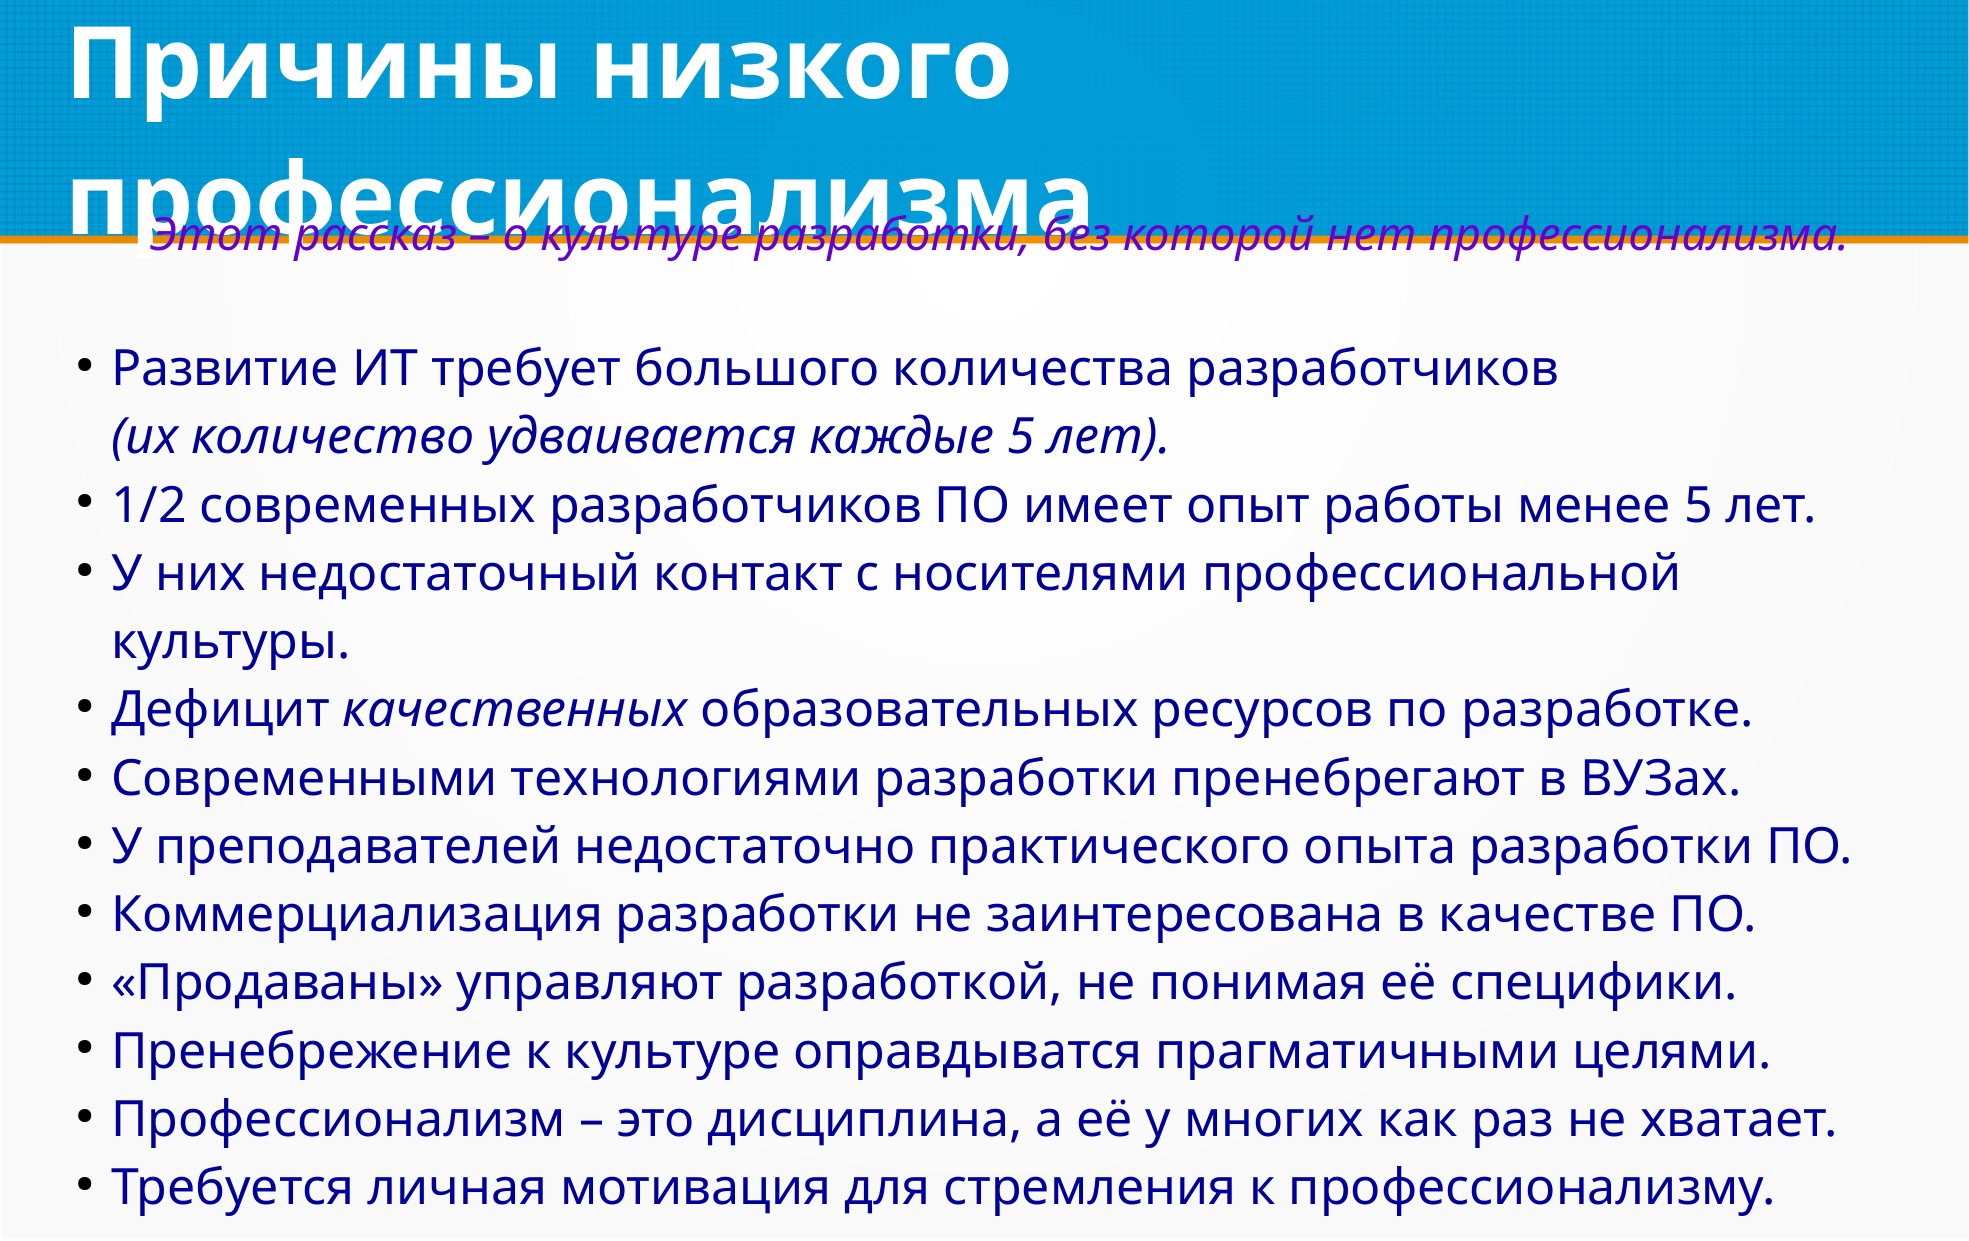

Причины низкого профессионализма
Этот рассказ – о культуре разработки, без которой нет профессионализма.
Развитие ИТ требует большого количества разработчиков
(их количество удваивается каждые 5 лет).
1/2 современных разработчиков ПО имеет опыт работы менее 5 лет.
У них недостаточный контакт с носителями профессиональной культуры.
Дефицит качественных образовательных ресурсов по разработке.
Современными технологиями разработки пренебрегают в ВУЗах.
У преподавателей недостаточно практического опыта разработки ПО.
Коммерциализация разработки не заинтересована в качестве ПО.
«Продаваны» управляют разработкой, не понимая её специфики.
Пренебрежение к культуре оправдыватся прагматичными целями.
Профессионализм – это дисциплина, а её у многих как раз не хватает.
Требуется личная мотивация для стремления к профессионализму.